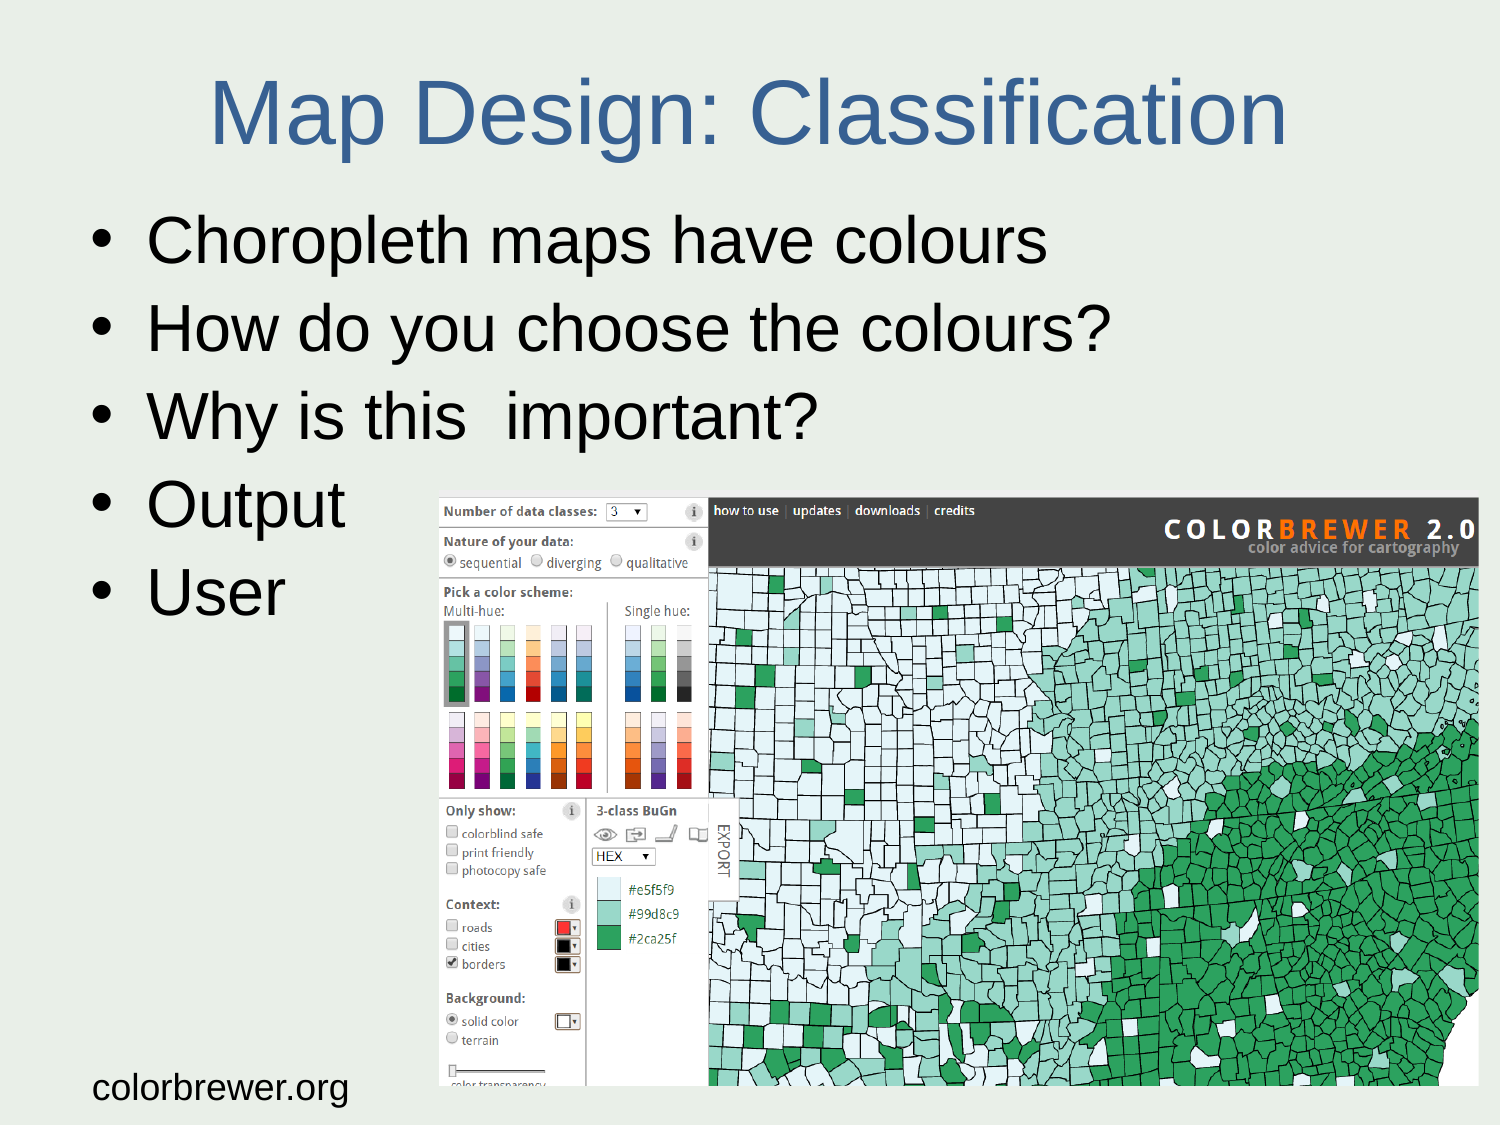

Map Design: Classification
Choropleth maps have colours
How do you choose the colours?
Why is this important?
Output
User
colorbrewer.org